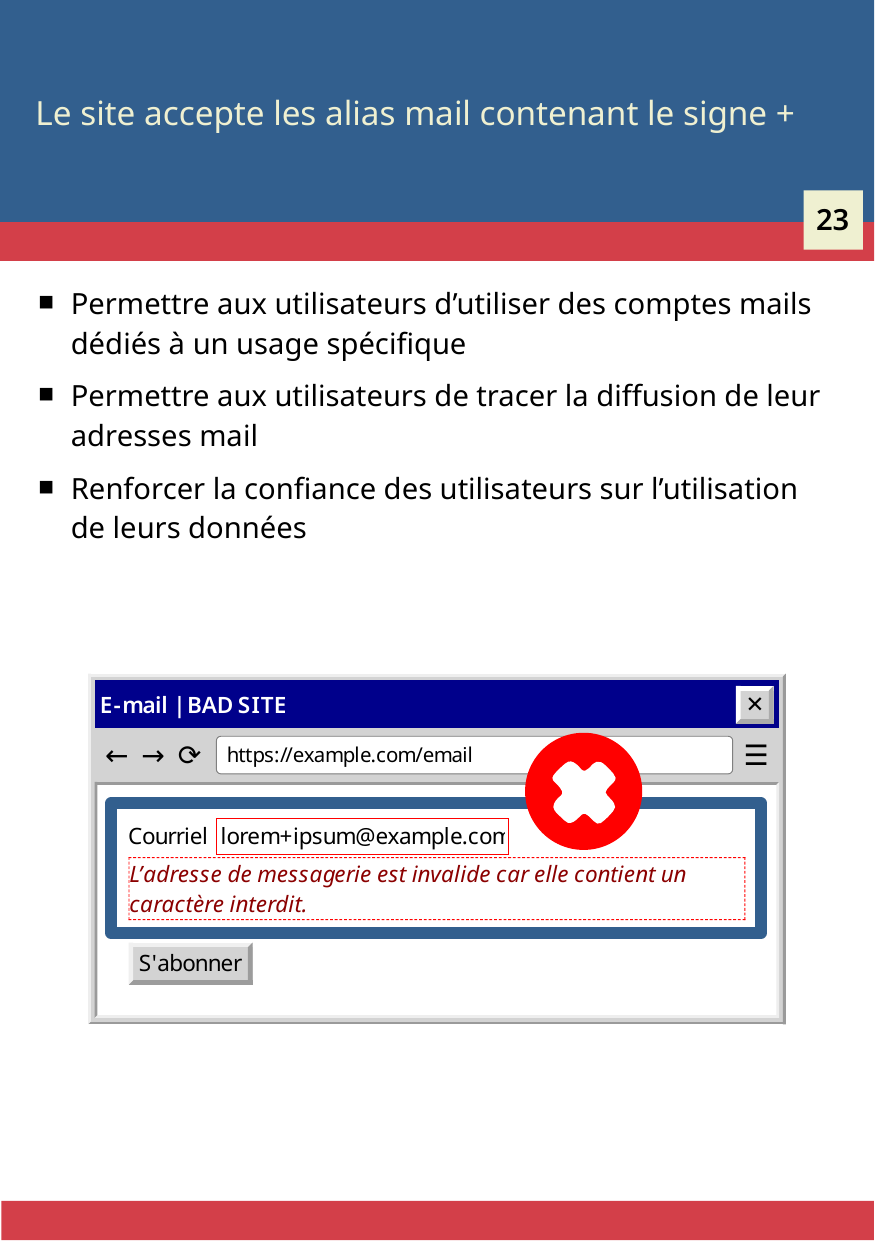

# Le site accepte les alias mail contenant le signe +
23
Permettre aux utilisateurs d’utiliser des comptes mails dédiés à un usage spécifique
Permettre aux utilisateurs de tracer la diffusion de leur adresses mail
Renforcer la confiance des utilisateurs sur l’utilisation de leurs données